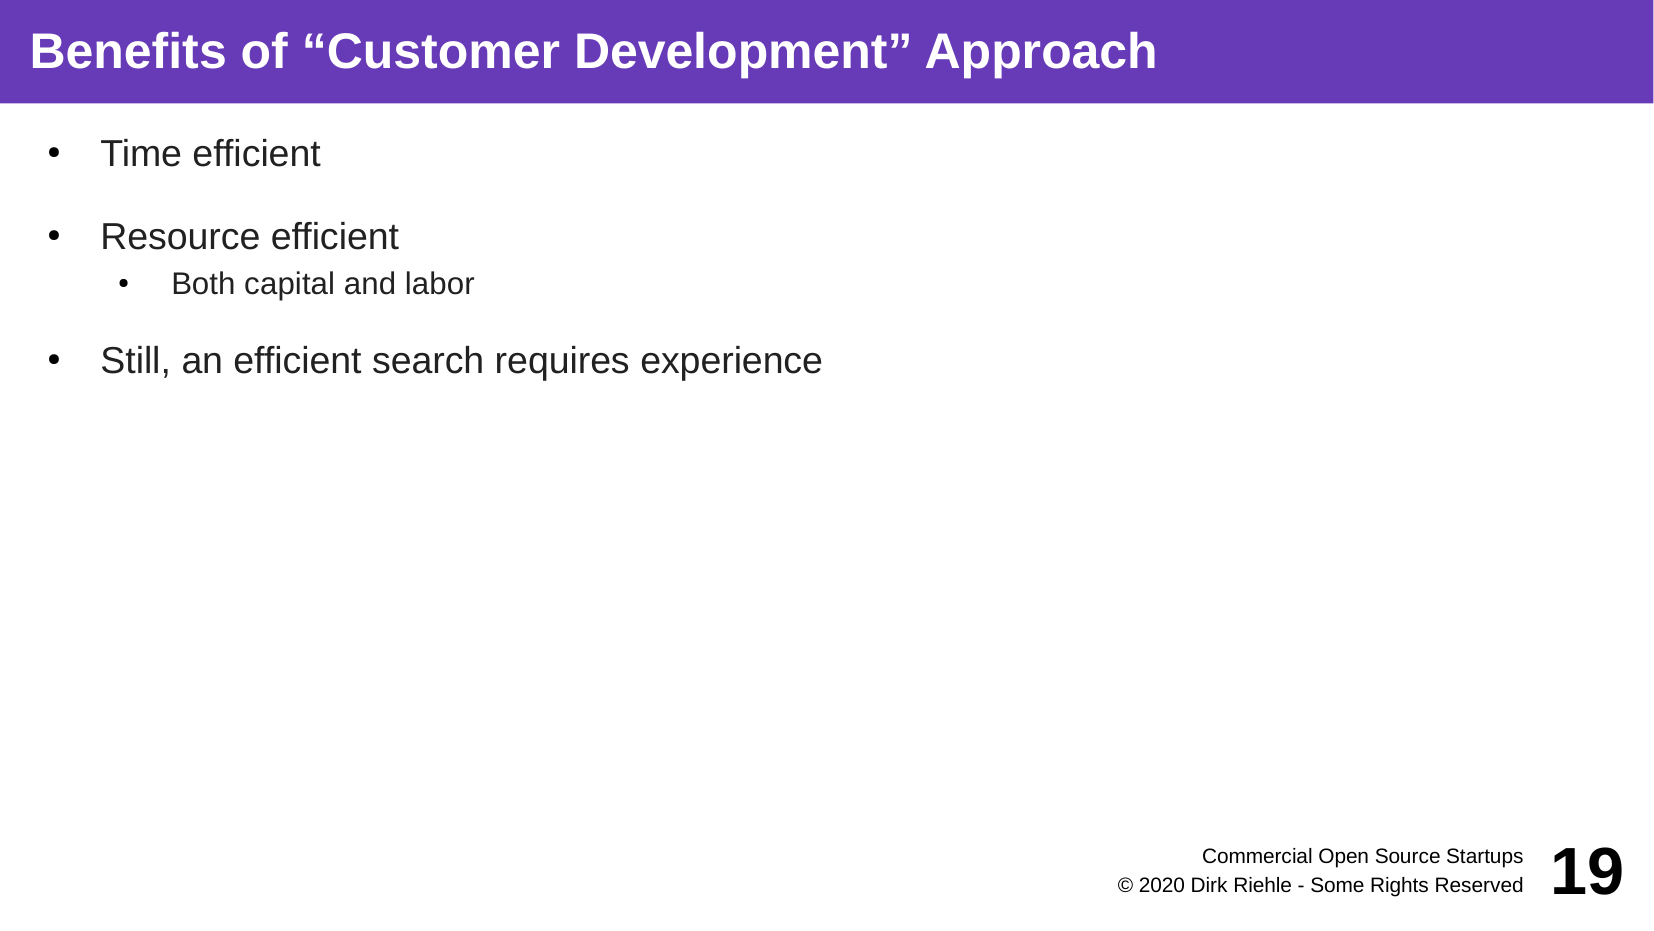

# Benefits of “Customer Development” Approach
Time efficient
Resource efficient
Both capital and labor
Still, an efficient search requires experience
Commercial Open Source Startups
19
© 2020 Dirk Riehle - Some Rights Reserved